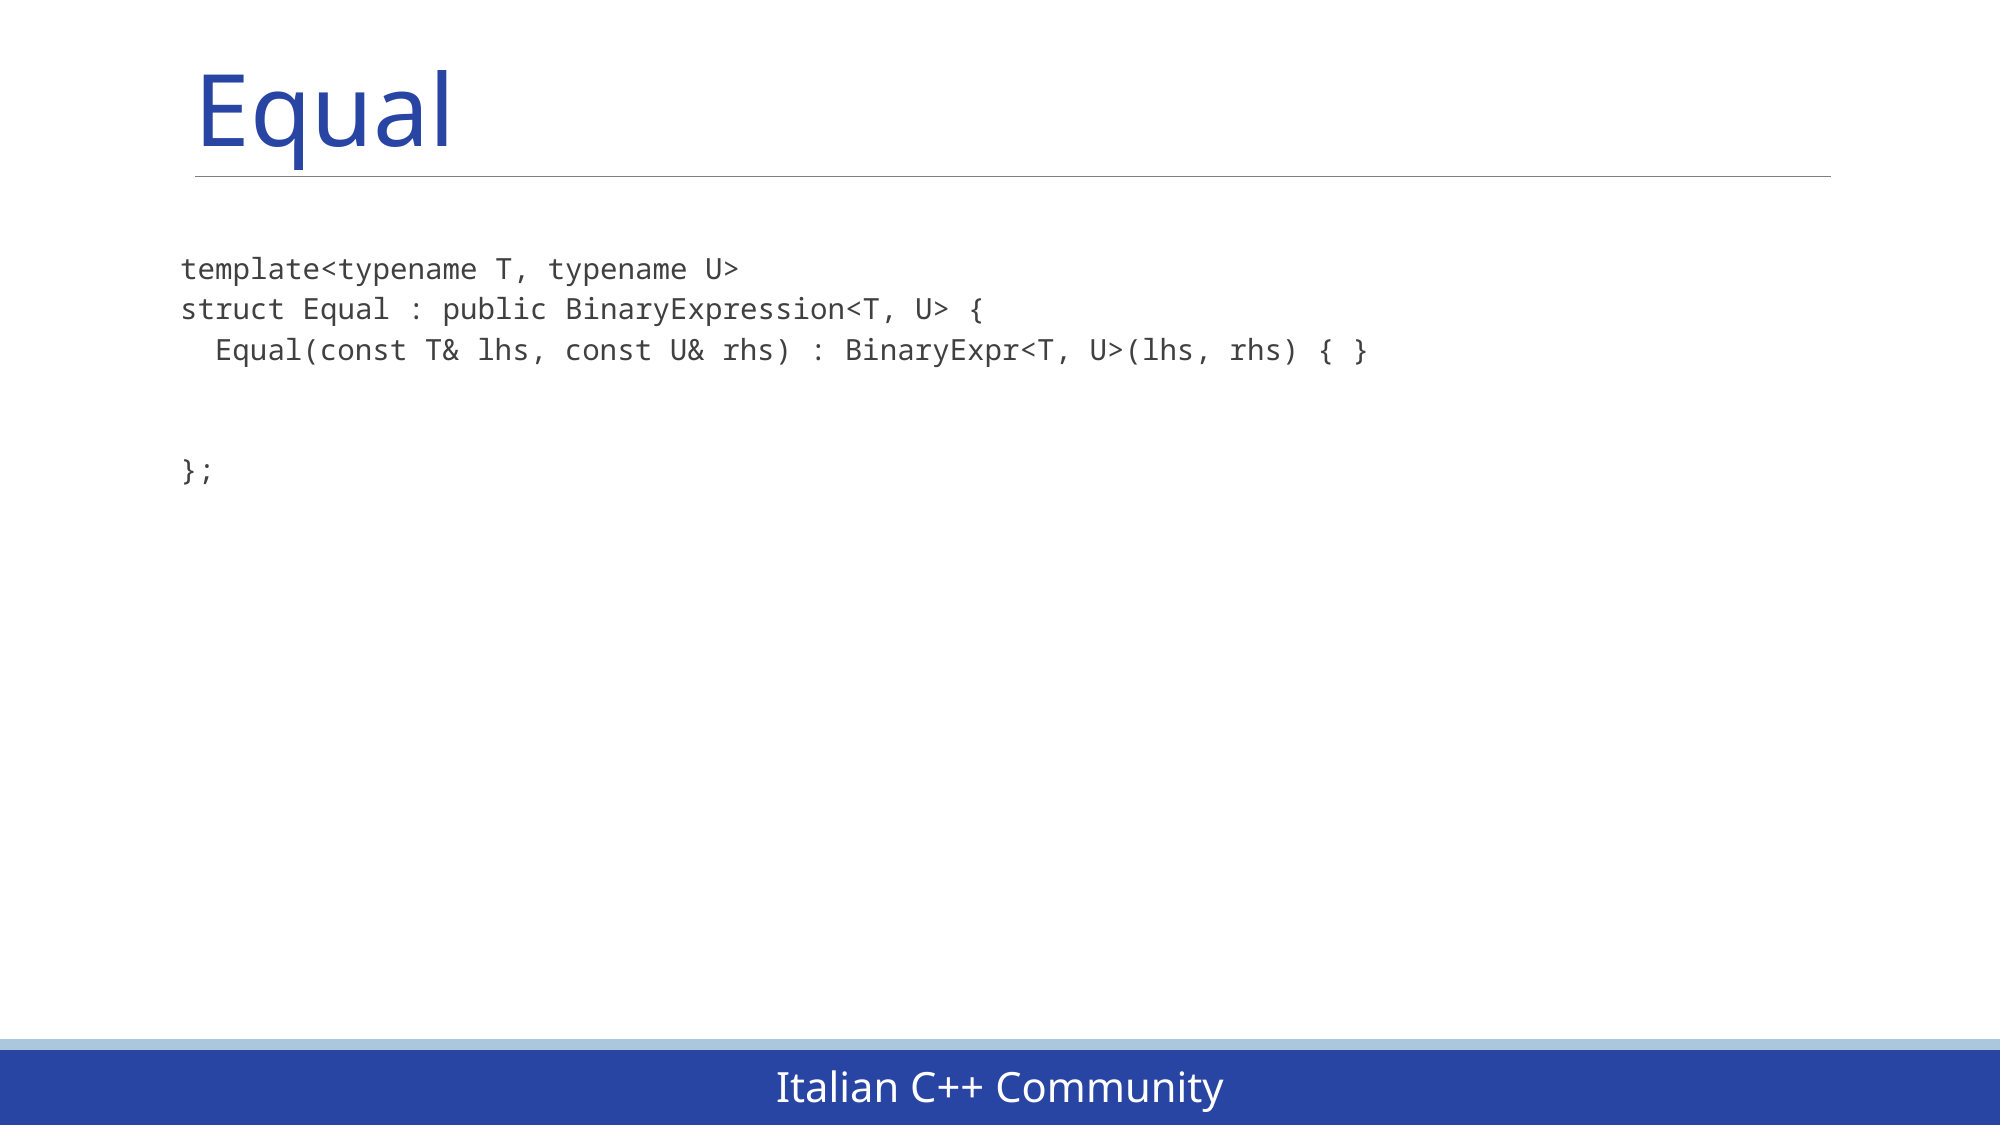

# Equal
template<typename T, typename U>
struct Equal : public BinaryExpression<T, U> {
 Equal(const T& lhs, const U& rhs) : BinaryExpr<T, U>(lhs, rhs) { }
};